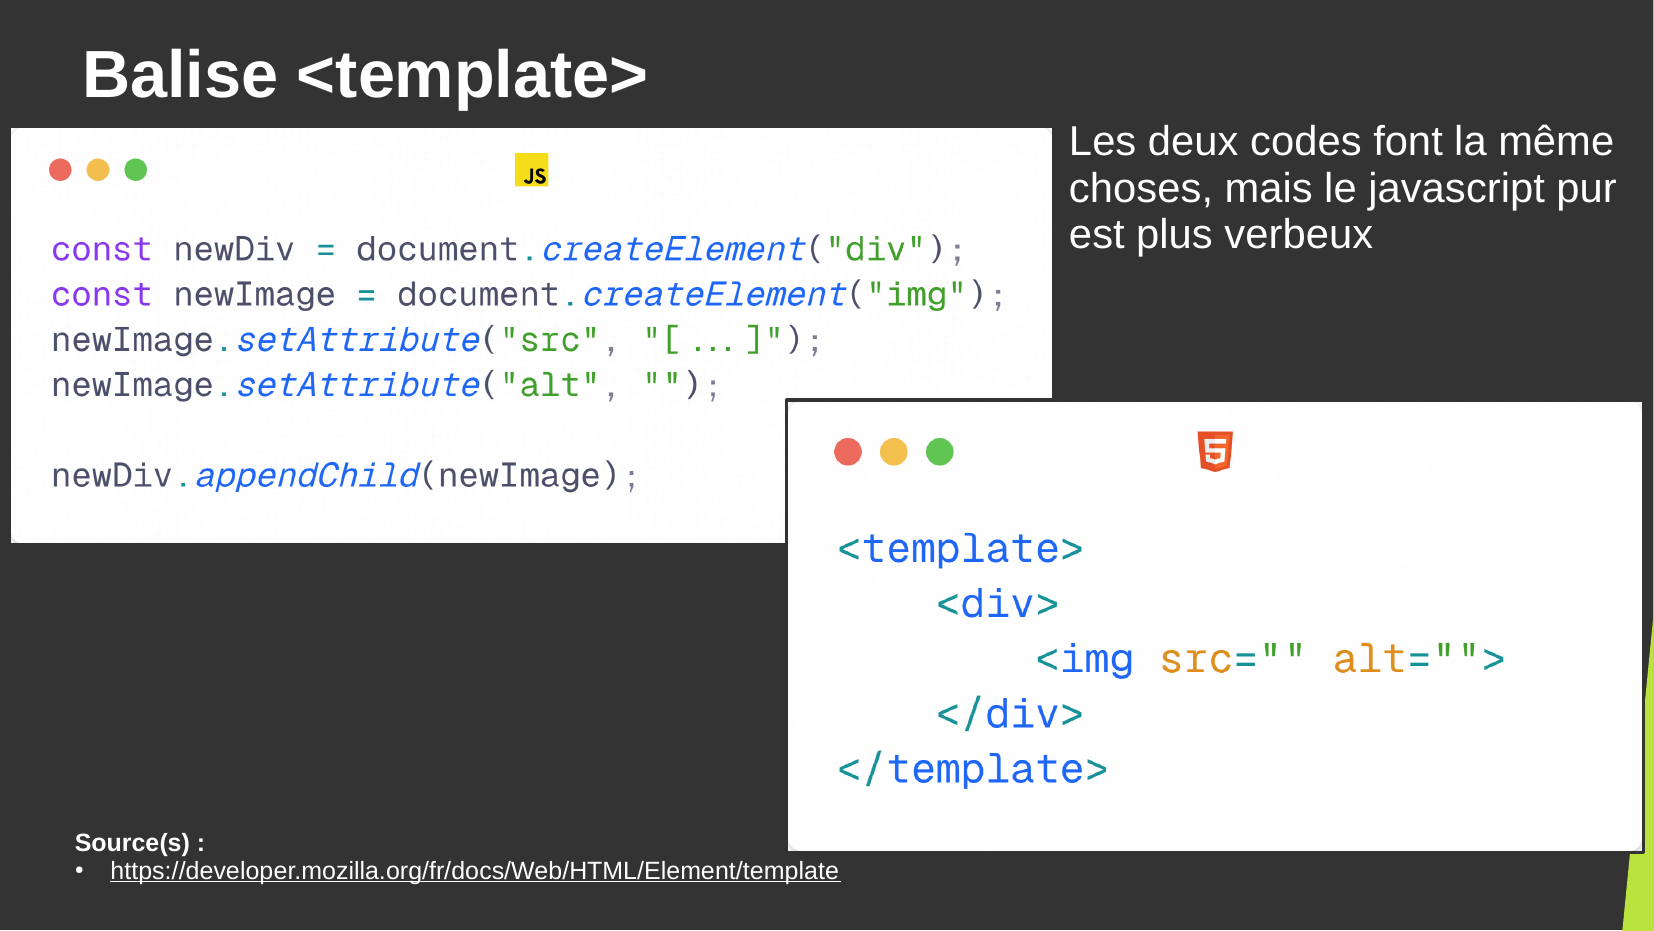

# Balise <template>
Les deux codes font la même choses, mais le javascript pur est plus verbeux
Source(s) :
https://developer.mozilla.org/fr/docs/Web/HTML/Element/template